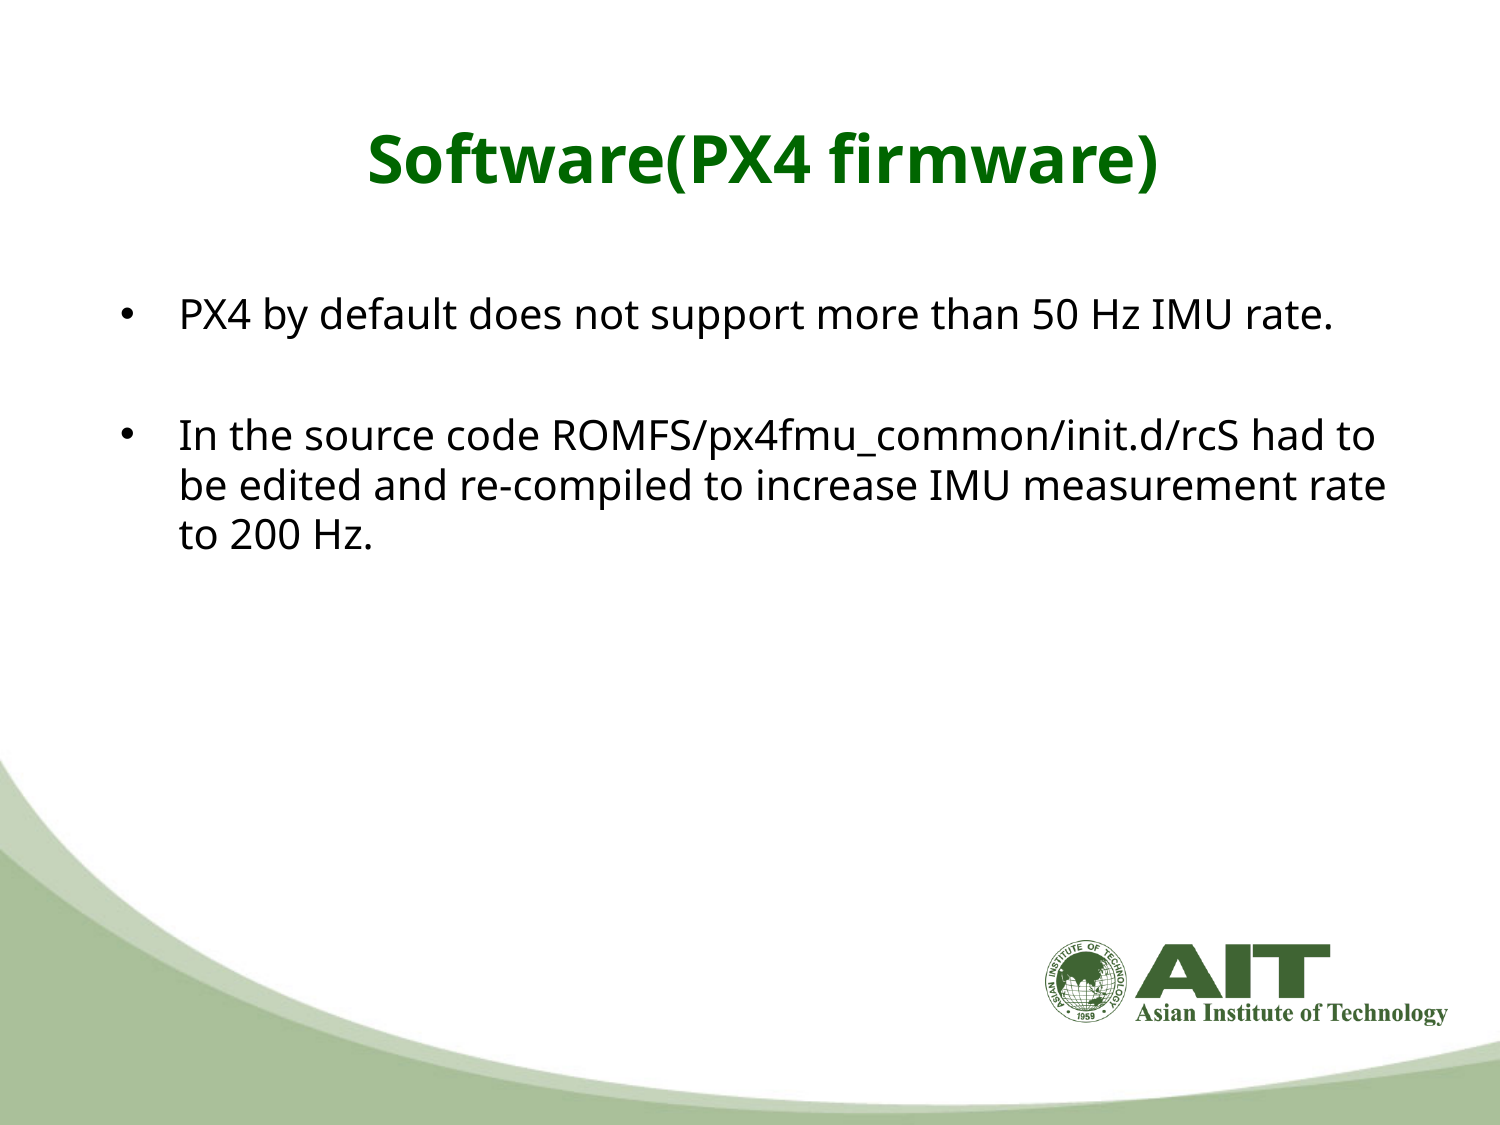

# Software(PX4 firmware)
PX4 by default does not support more than 50 Hz IMU rate.
In the source code ROMFS/px4fmu_common/init.d/rcS had to be edited and re-compiled to increase IMU measurement rate to 200 Hz.